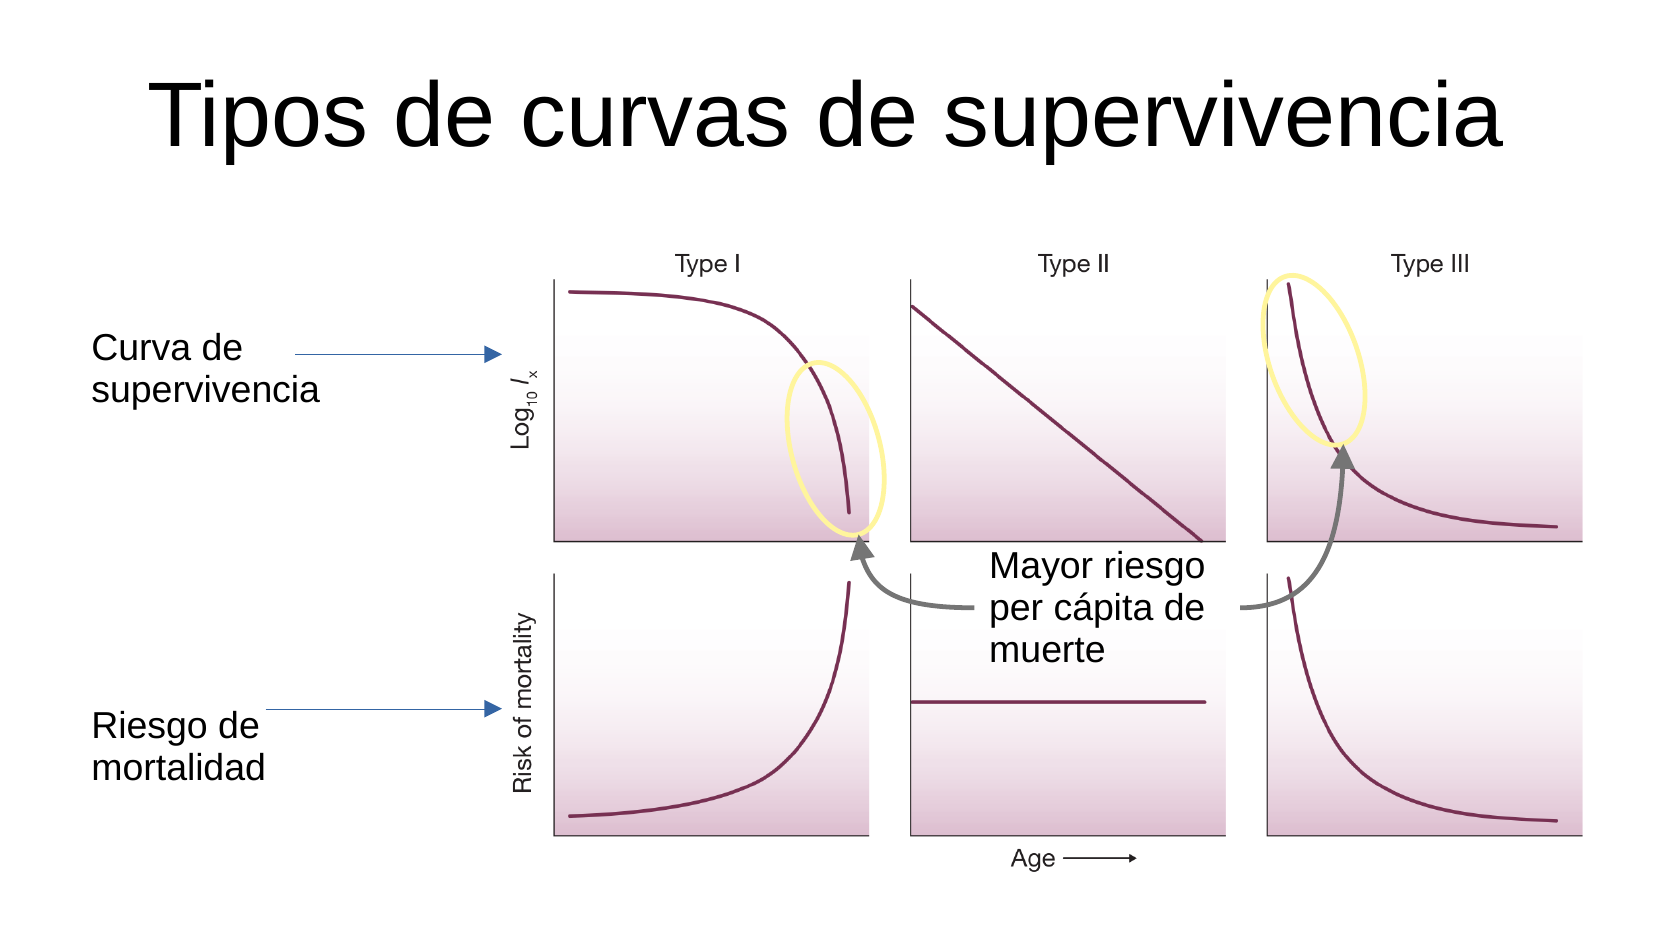

# Tipos de curvas de supervivencia
Curva de supervivencia
Riesgo de mortalidad
Mayor riesgo per cápita de muerte